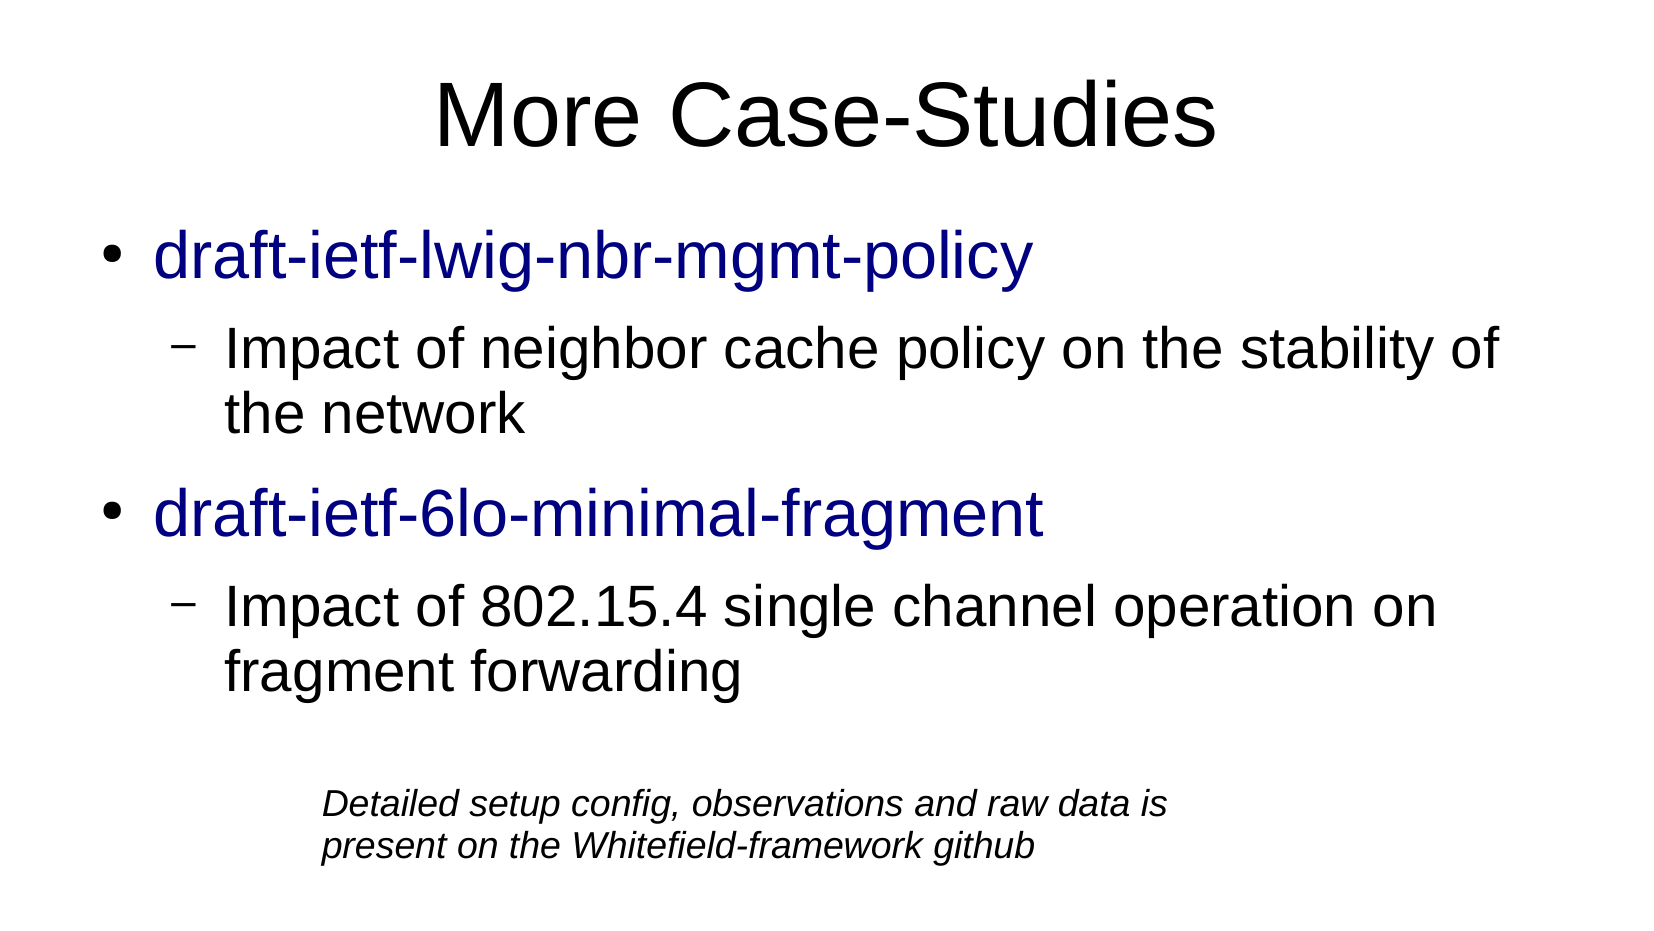

# More Case-Studies
draft-ietf-lwig-nbr-mgmt-policy
Impact of neighbor cache policy on the stability of the network
draft-ietf-6lo-minimal-fragment
Impact of 802.15.4 single channel operation on fragment forwarding
Detailed setup config, observations and raw data is present on the Whitefield-framework github